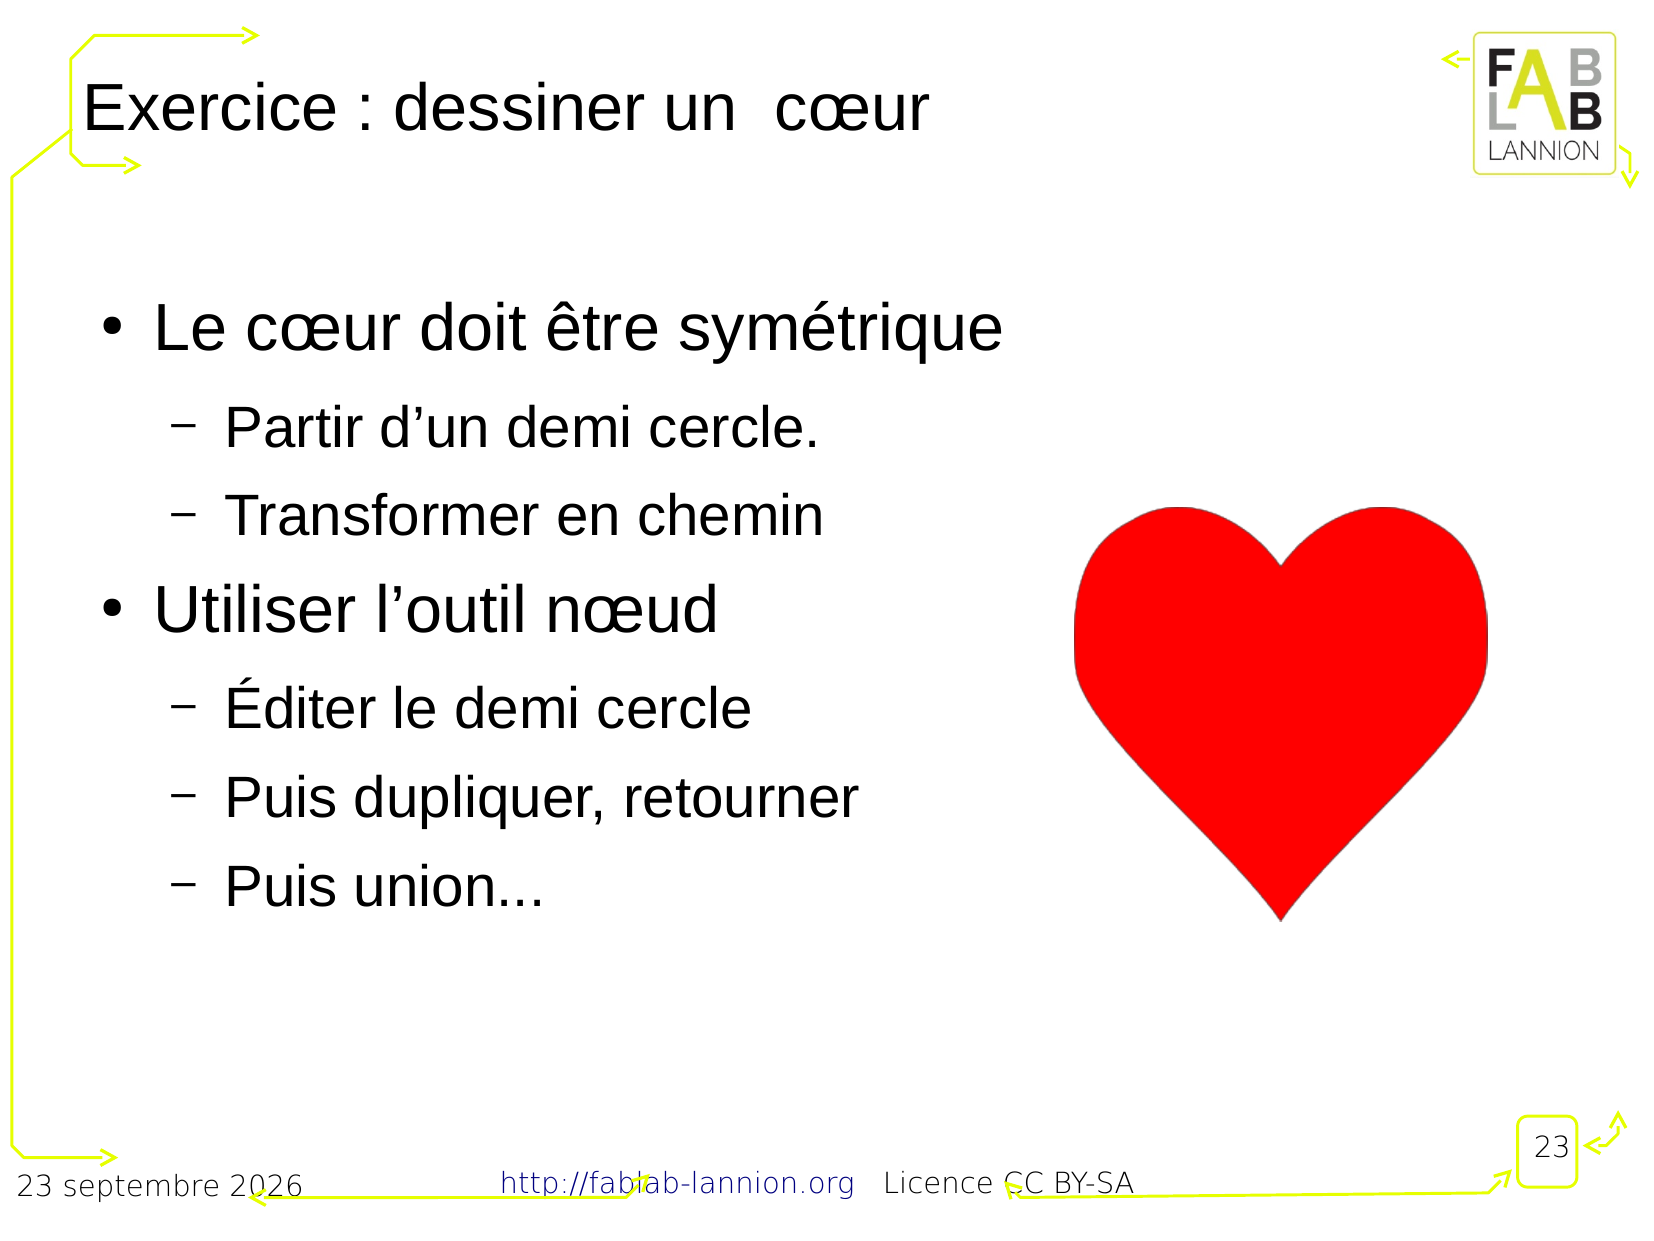

# Exercice : dessiner un cœur
Le cœur doit être symétrique
Partir d’un demi cercle.
Transformer en chemin
Utiliser l’outil nœud
Éditer le demi cercle
Puis dupliquer, retourner
Puis union...
23